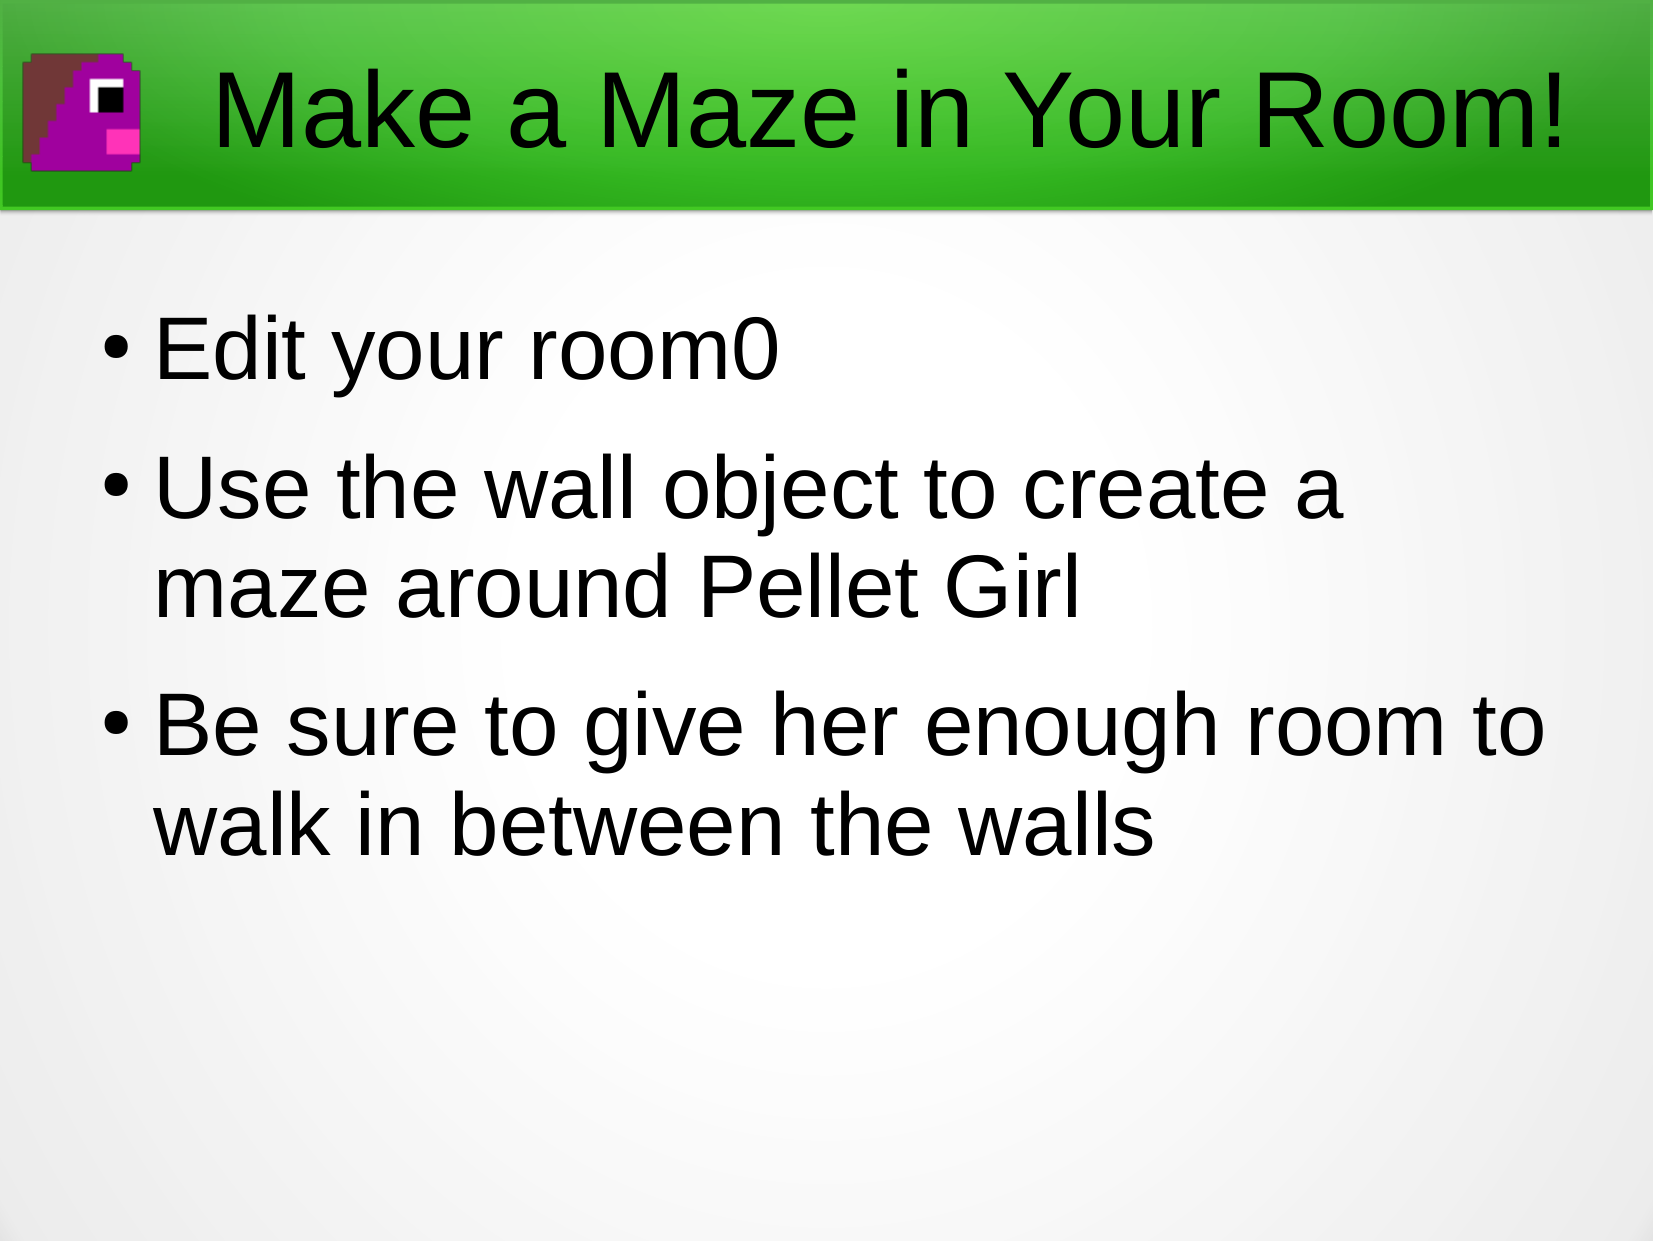

# Make a Maze in Your Room!
Edit your room0
Use the wall object to create a maze around Pellet Girl
Be sure to give her enough room to walk in between the walls